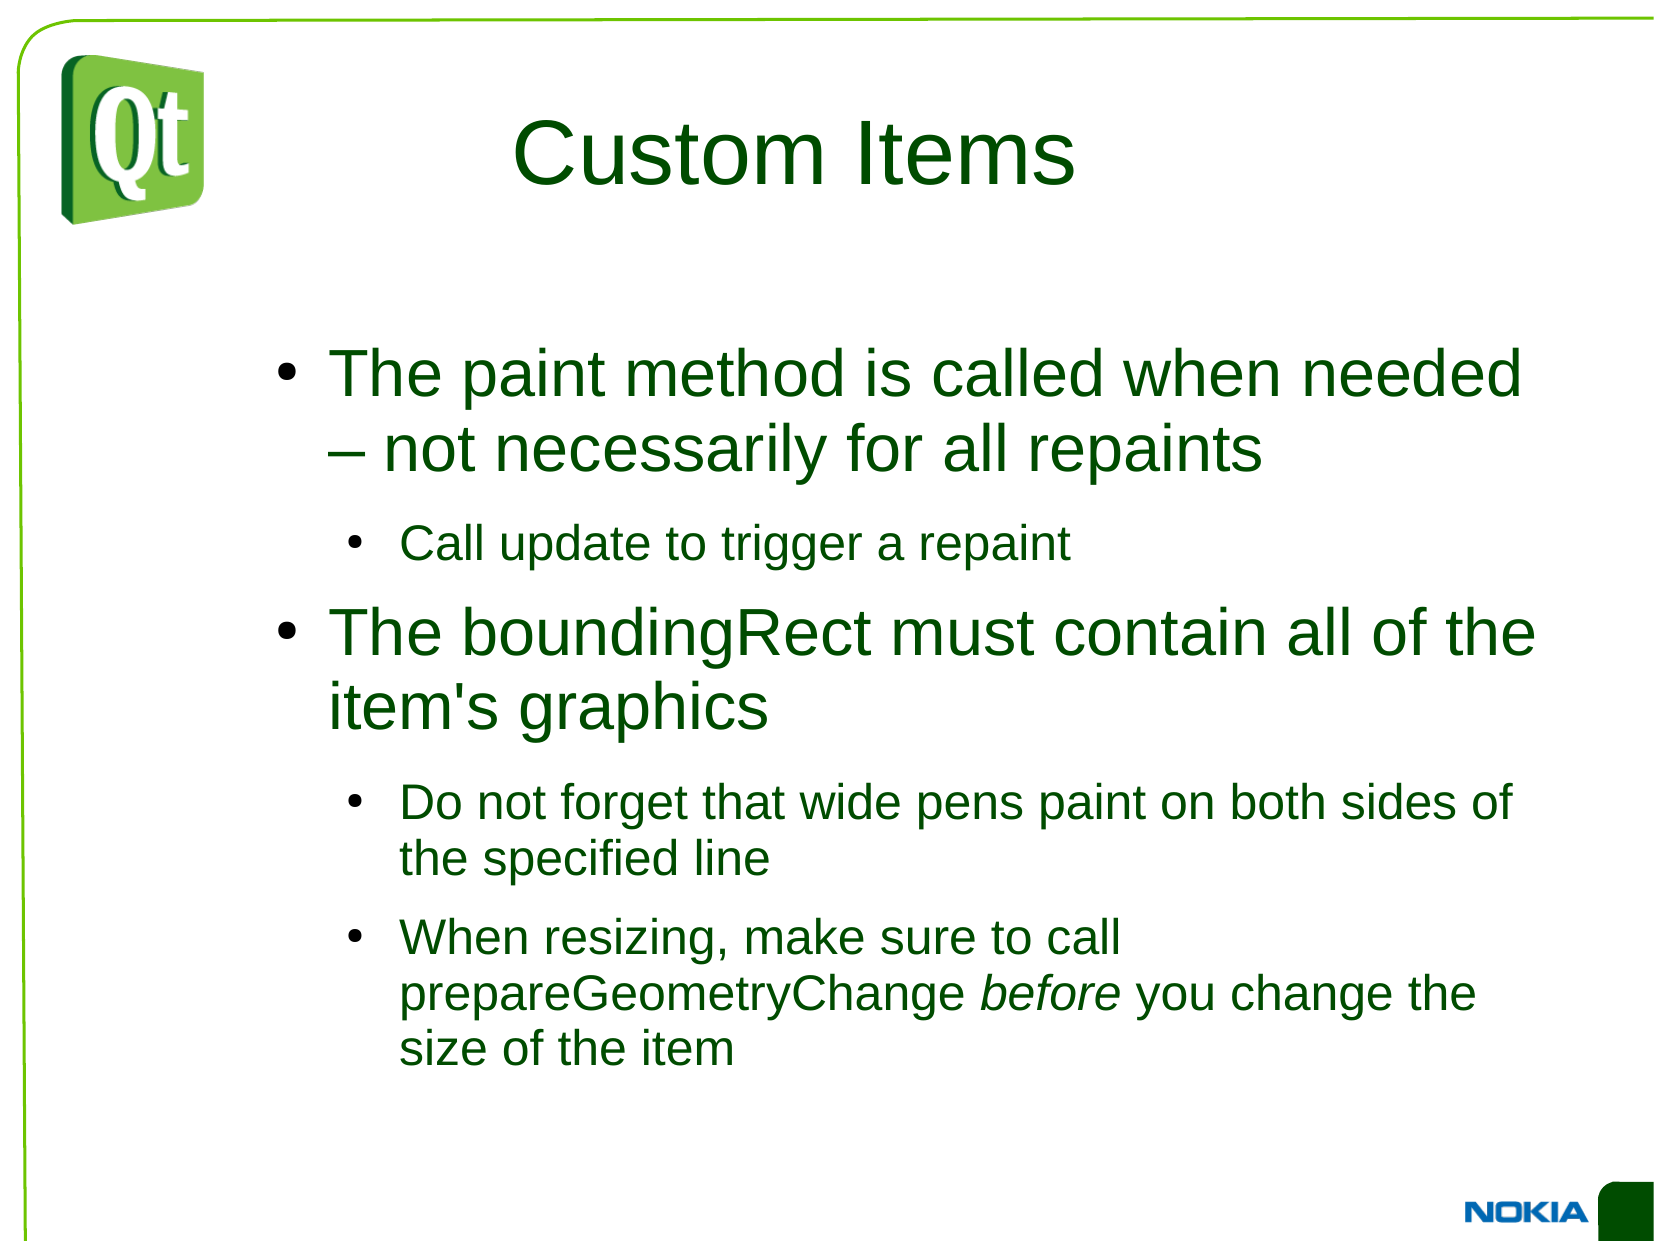

# Custom Items
The paint method is called when needed – not necessarily for all repaints
Call update to trigger a repaint
The boundingRect must contain all of the item's graphics
Do not forget that wide pens paint on both sides of the specified line
When resizing, make sure to call prepareGeometryChange before you change the size of the item